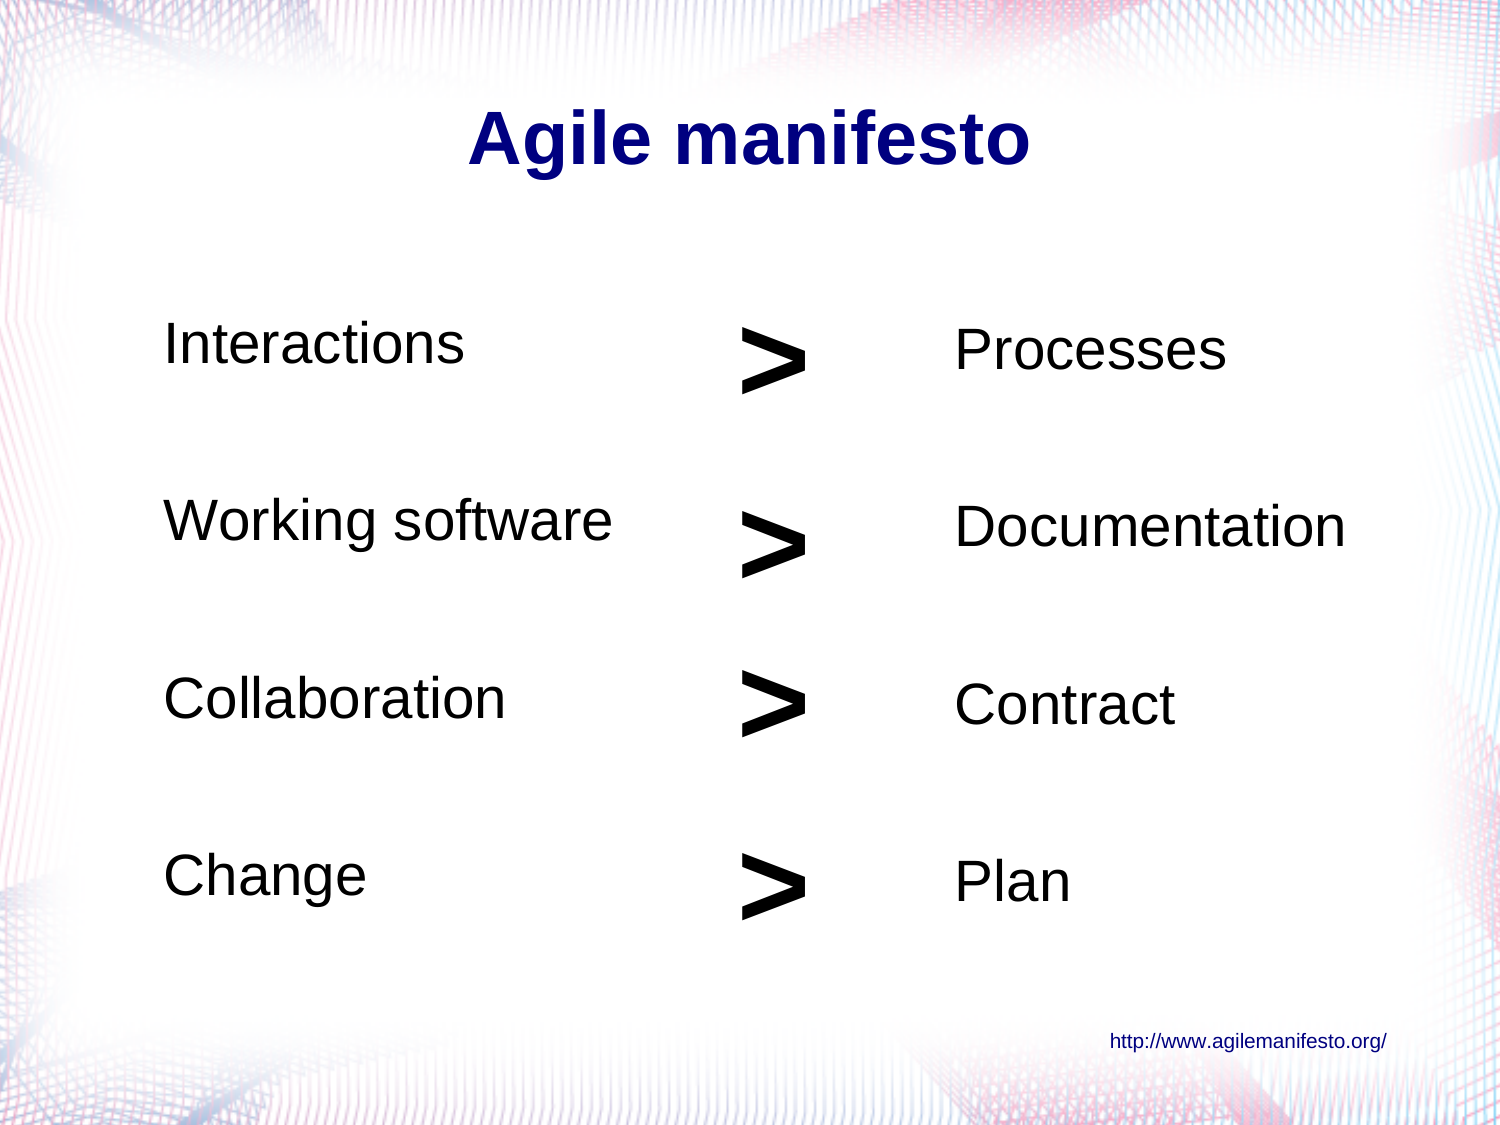

# Agile manifesto
>
Interactions
Working software
Collaboration
Change
Processes
Documentation
Contract
Plan
>
>
>
http://www.agilemanifesto.org/